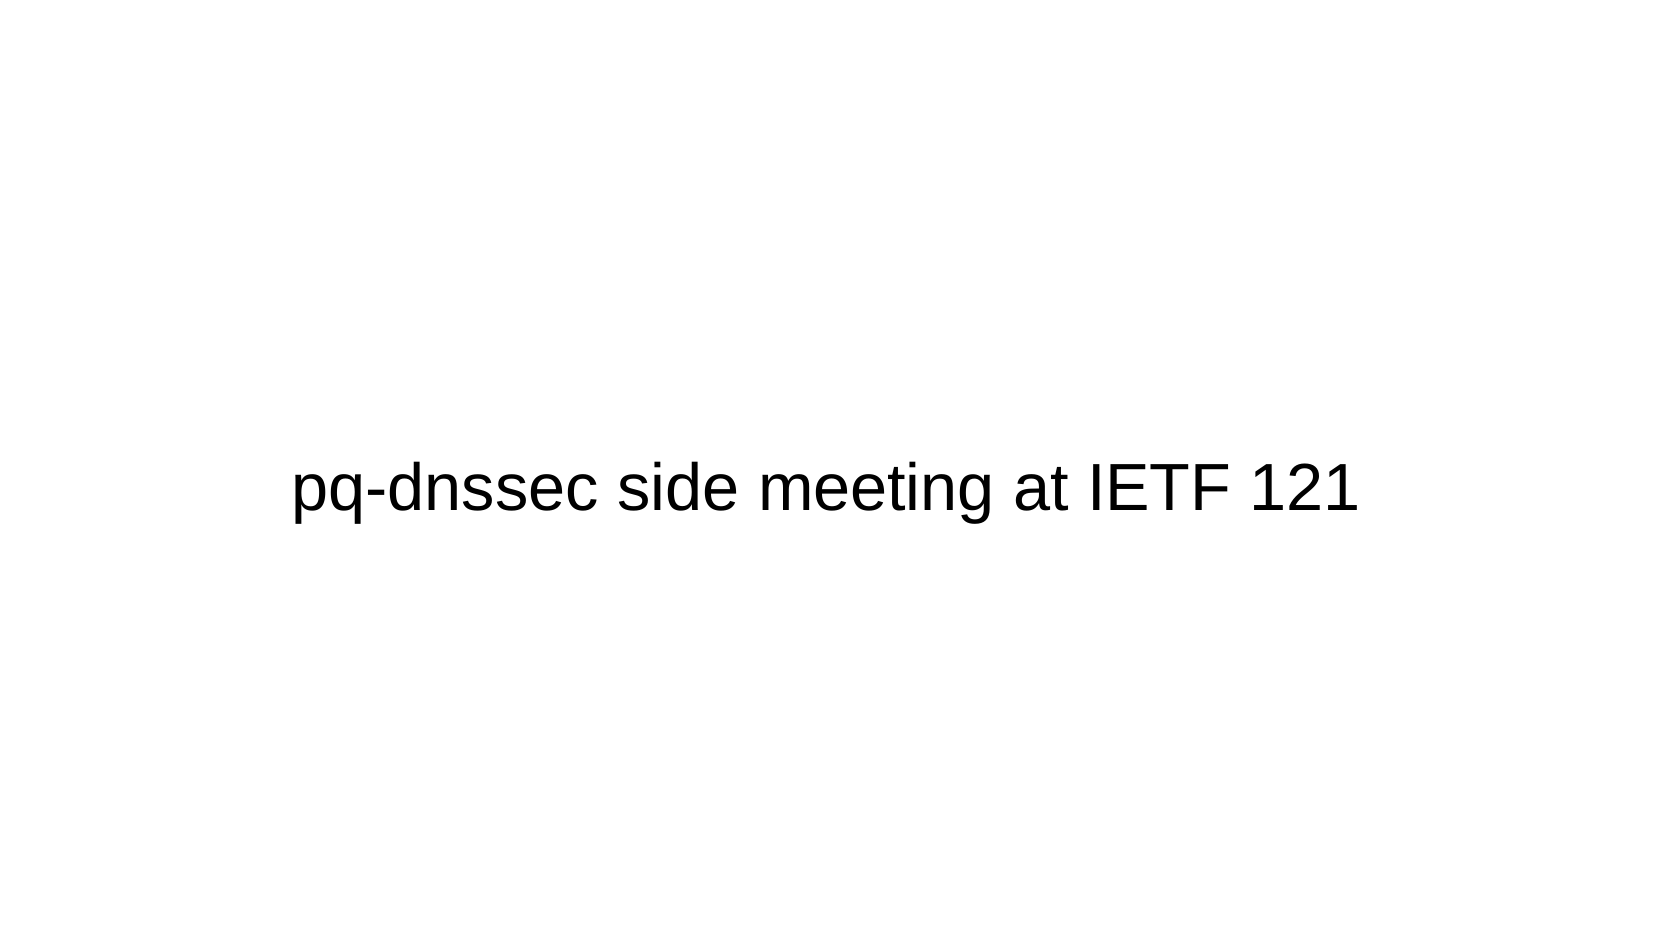

#
pq-dnssec side meeting at IETF 121